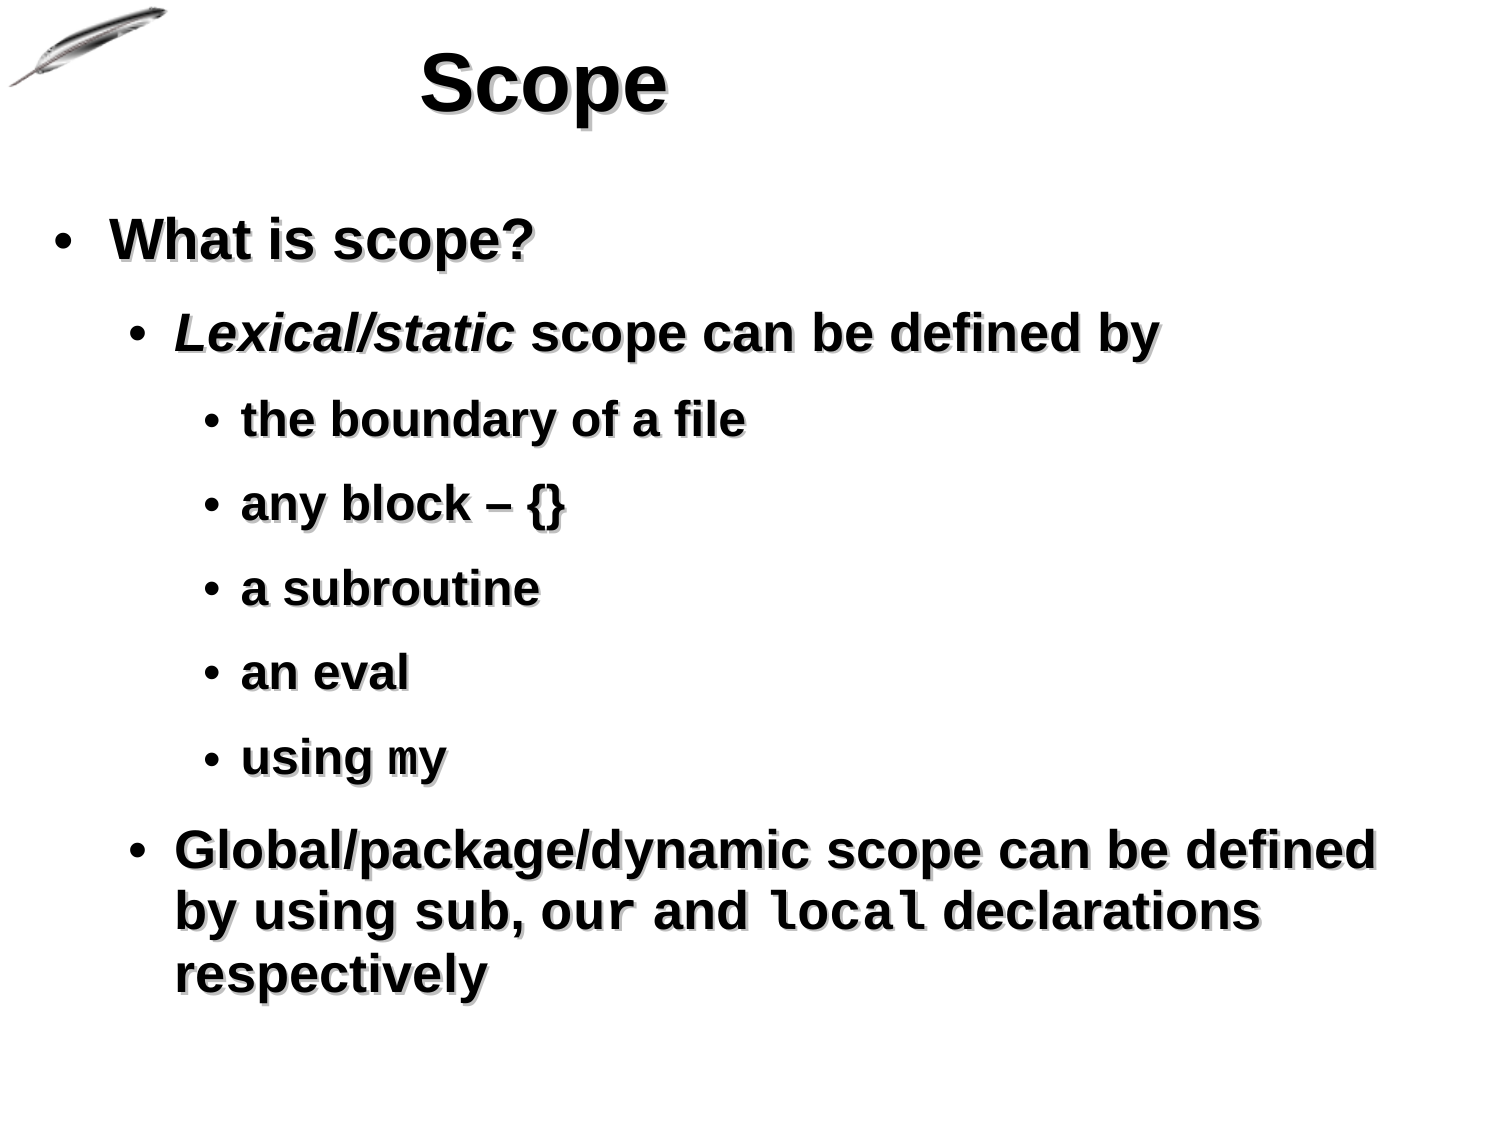

# Scope
What is scope?
Lexical/static scope can be defined by
the boundary of a file
any block – {}
a subroutine
an eval
using my
Global/package/dynamic scope can be defined by using sub, our and local declarations respectively